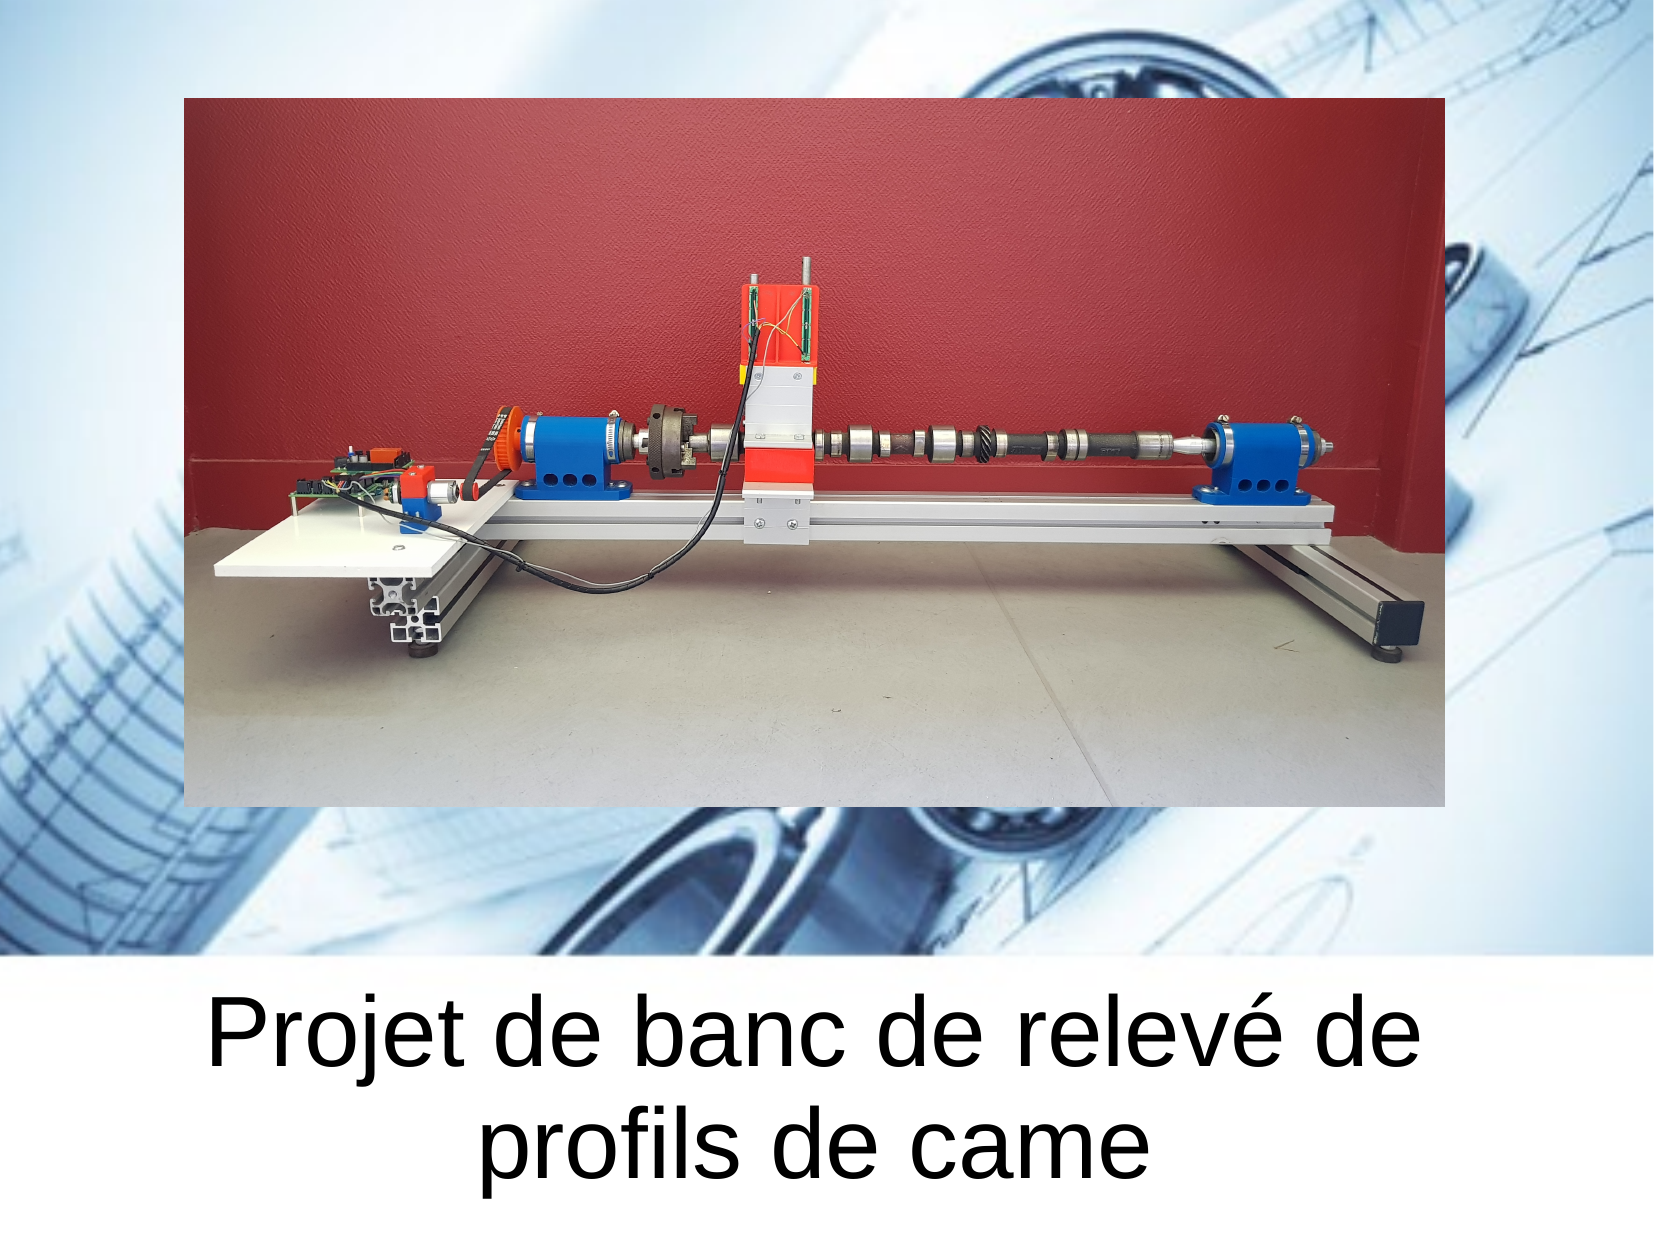

Projet de banc de relevé de profils de came